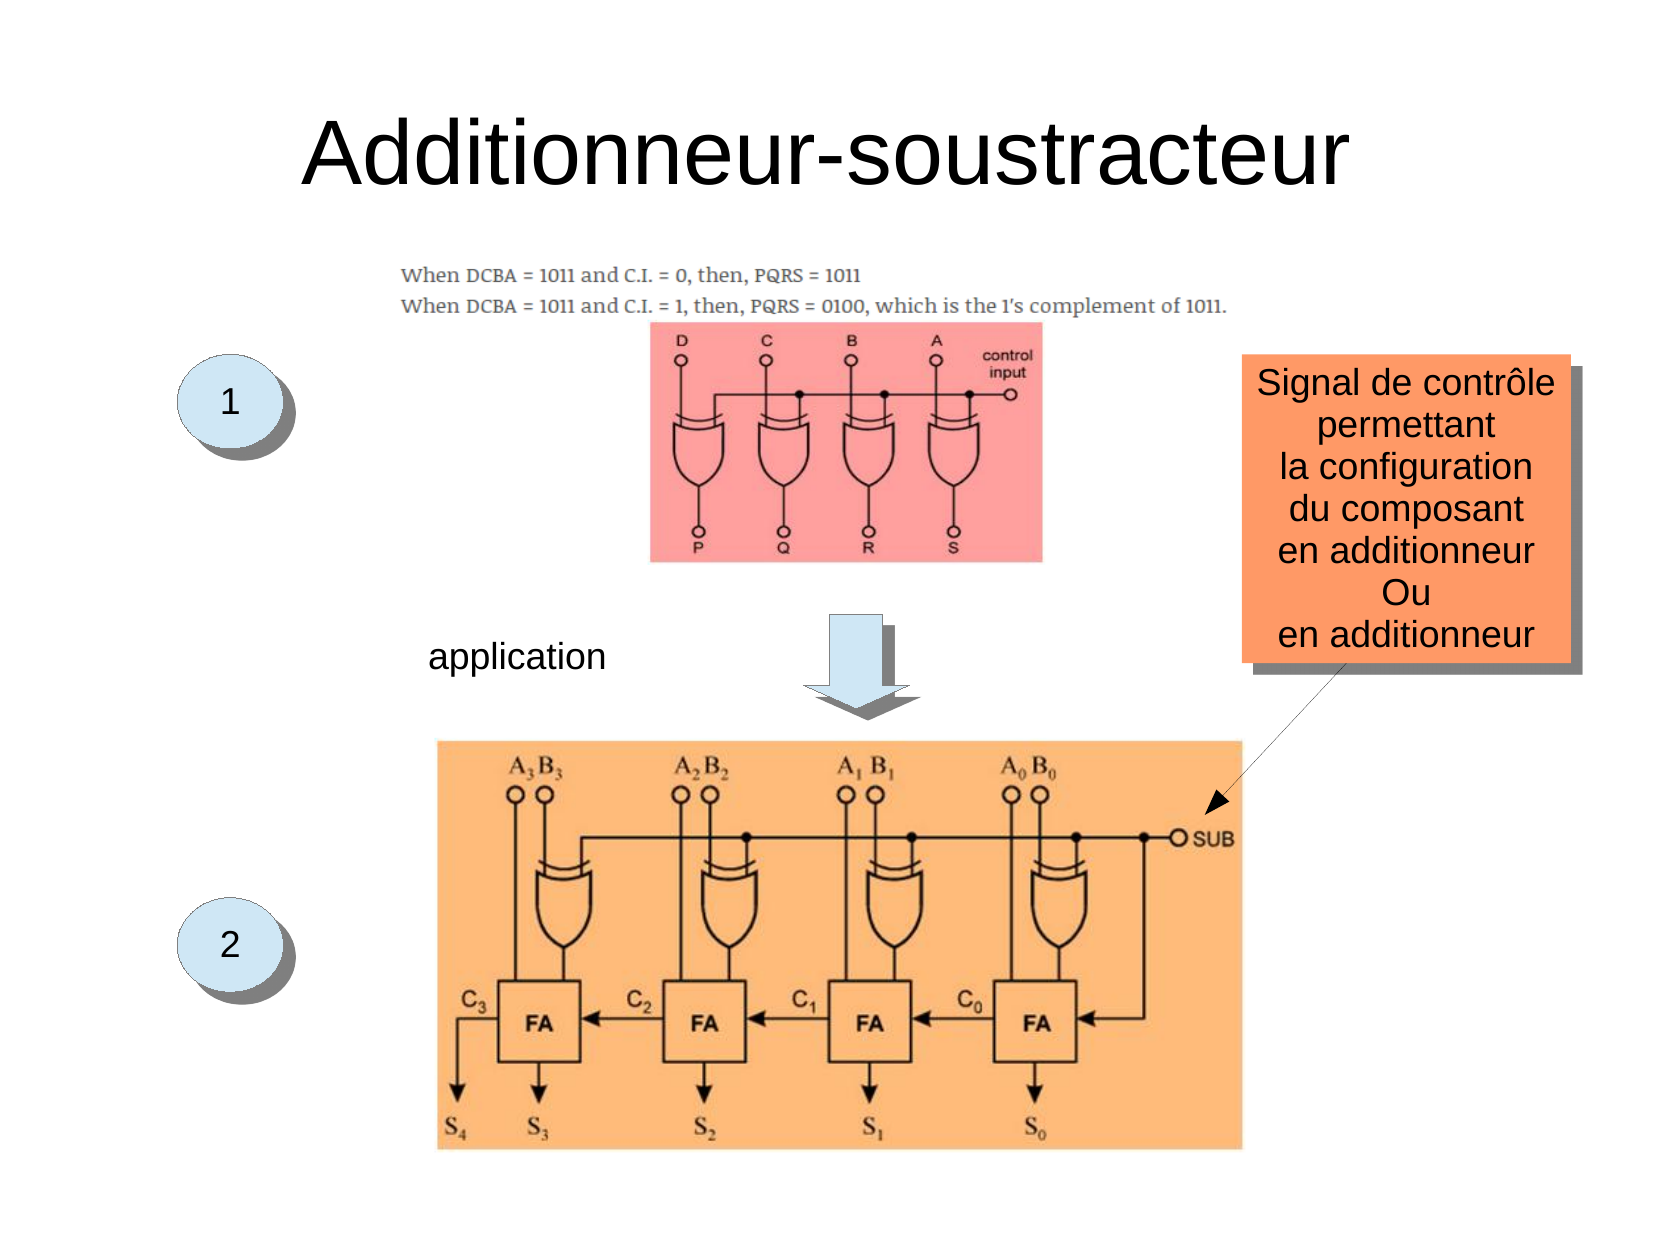

# Additionneur-soustracteur
1
Signal de contrôle
permettant
la configuration
du composant
en additionneur
Ou
en additionneur
application
2